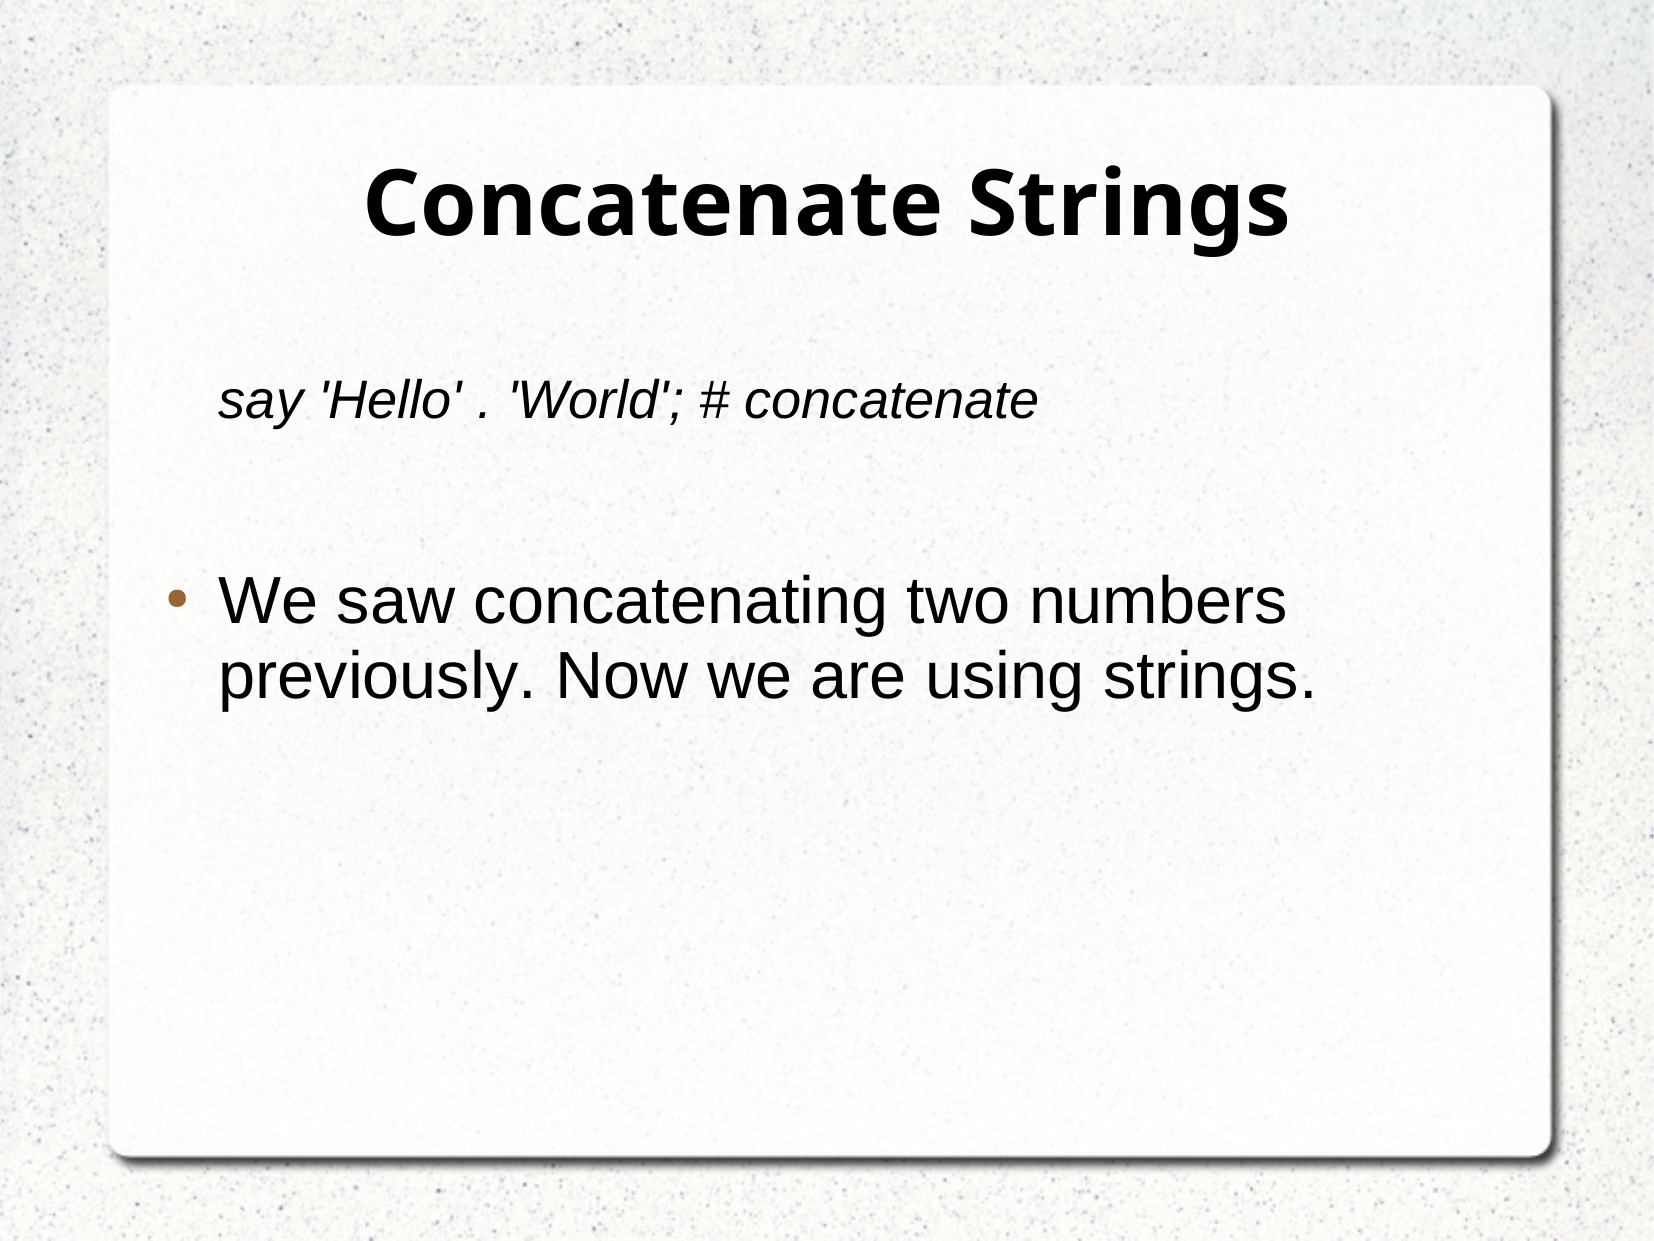

# Concatenate Strings
say 'Hello' . 'World'; # concatenate
We saw concatenating two numbers previously. Now we are using strings.